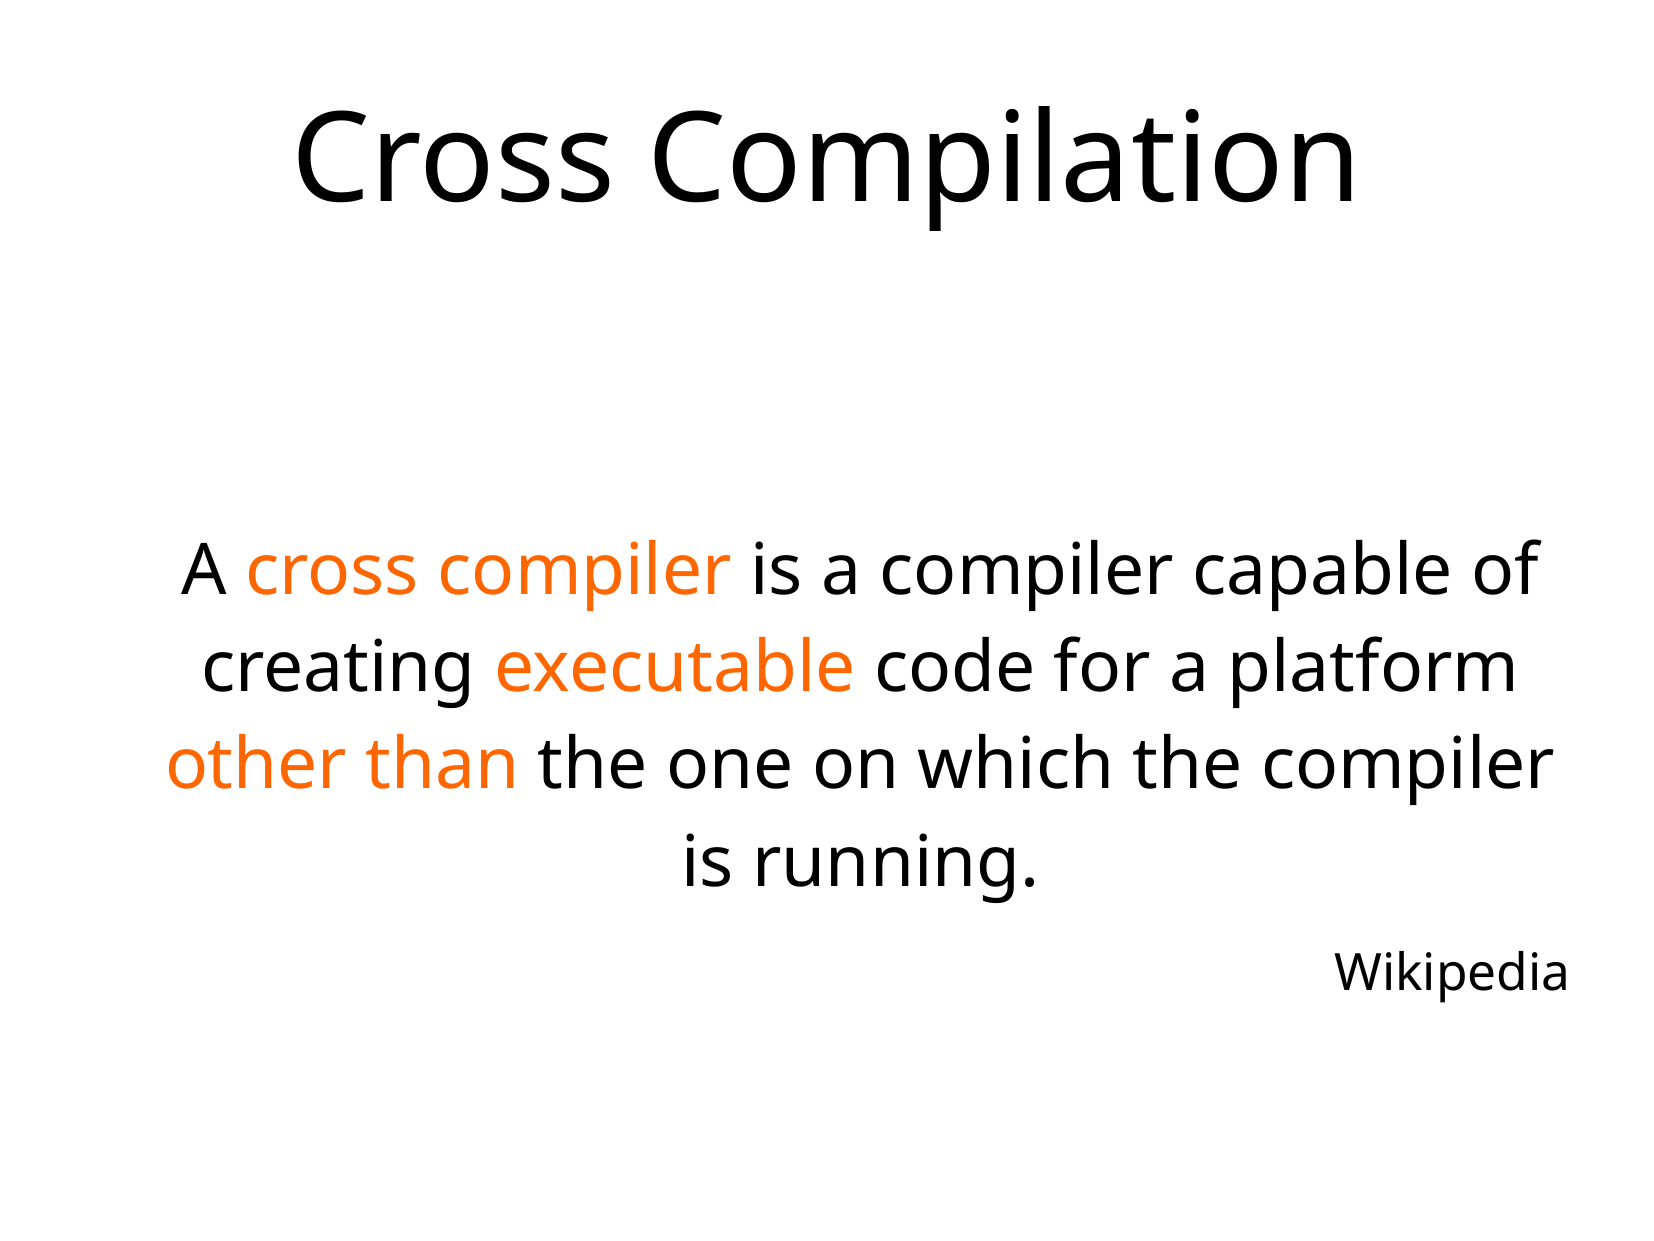

# Cross Compilation
A cross compiler is a compiler capable of creating executable code for a platform other than the one on which the compiler is running.
Wikipedia